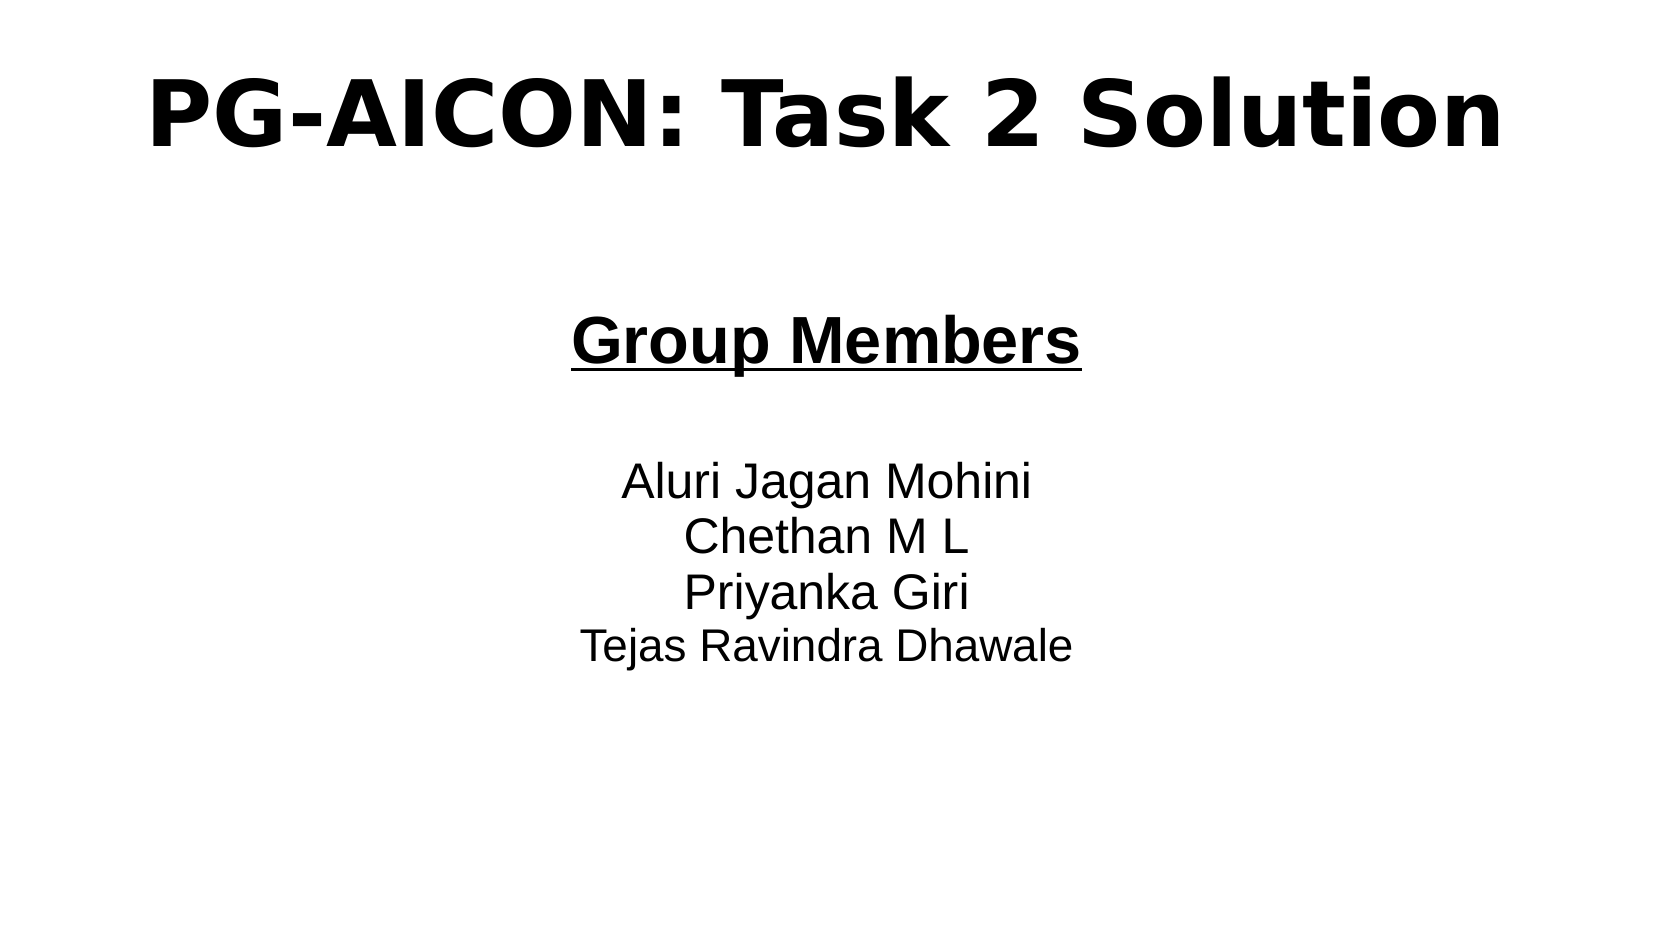

# PG-AICON: Task 2 Solution
Group Members
Aluri Jagan Mohini
Chethan M L
Priyanka Giri
Tejas Ravindra Dhawale